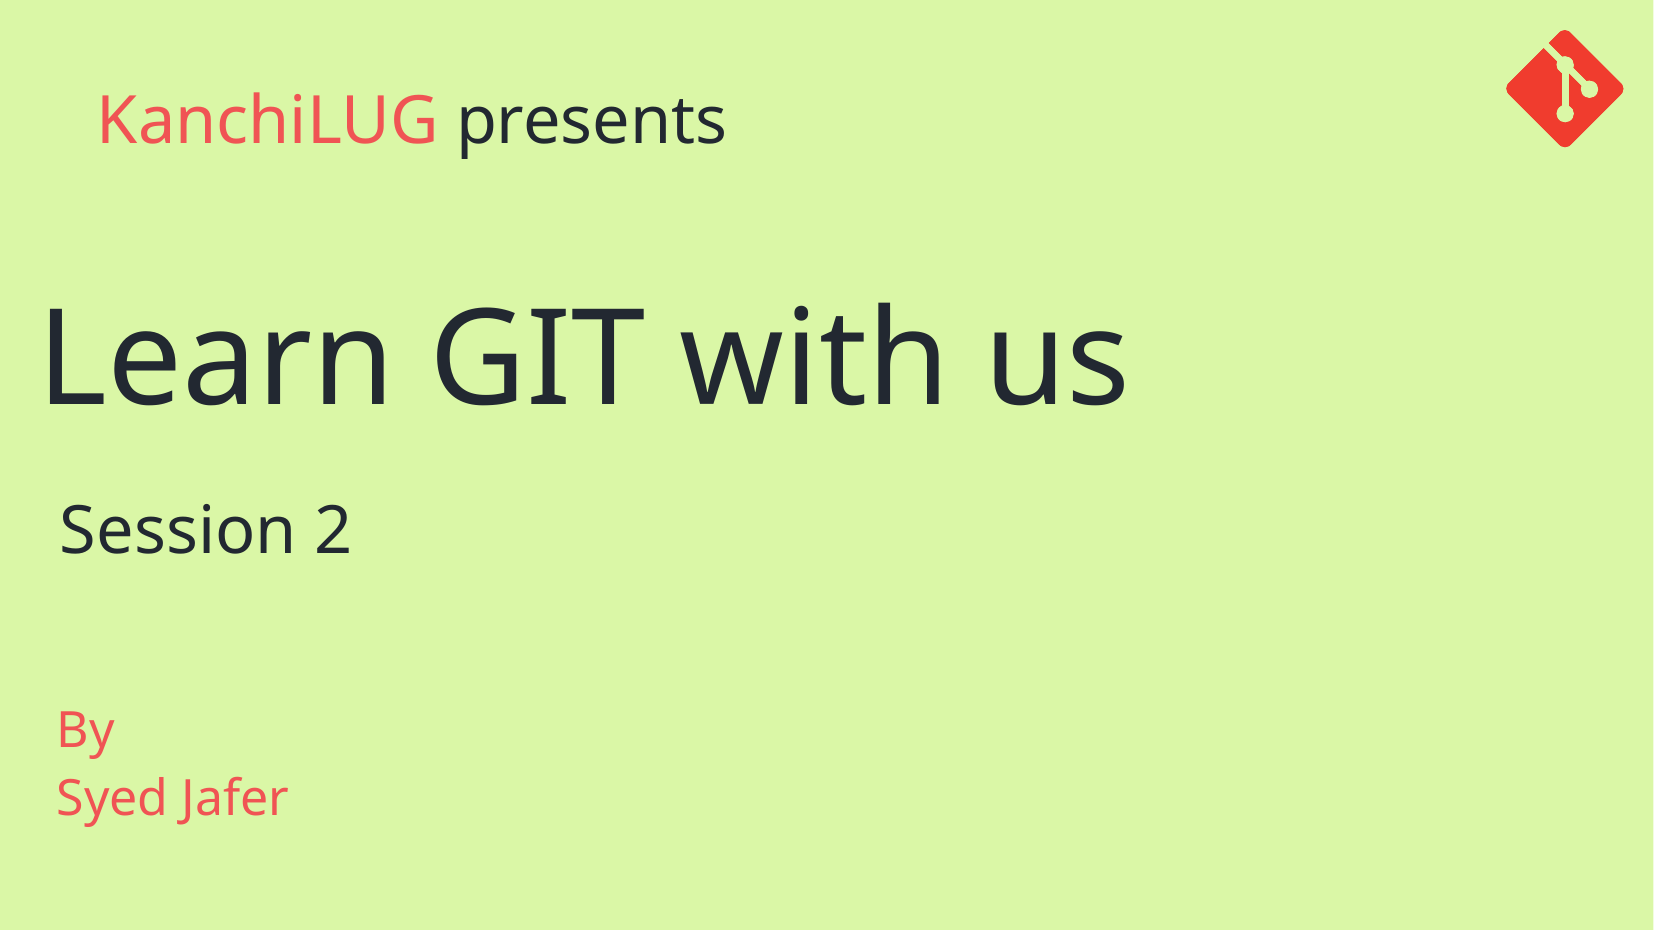

# KanchiLUG presents
Learn GIT with us
Session 2
By
Syed Jafer